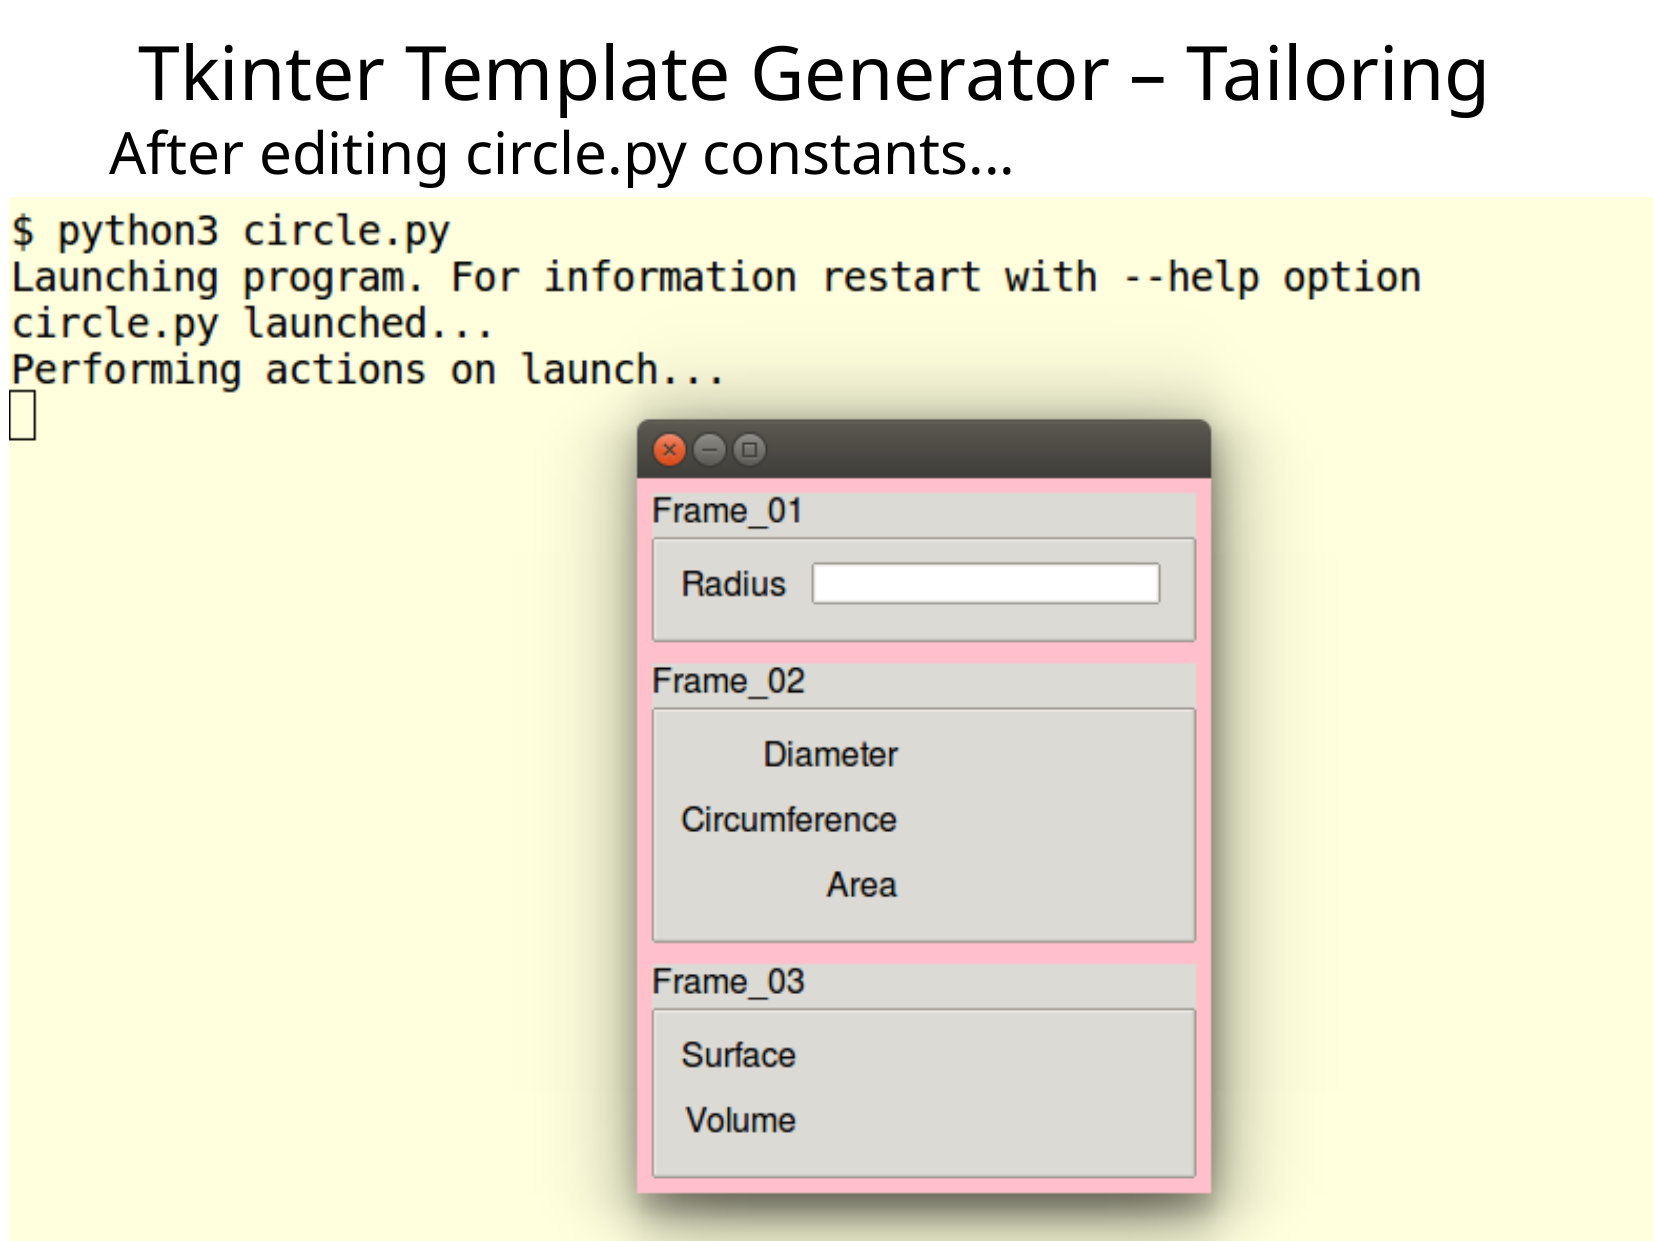

Tkinter Template Generator – Tailoring
# After editing circle.py constants...